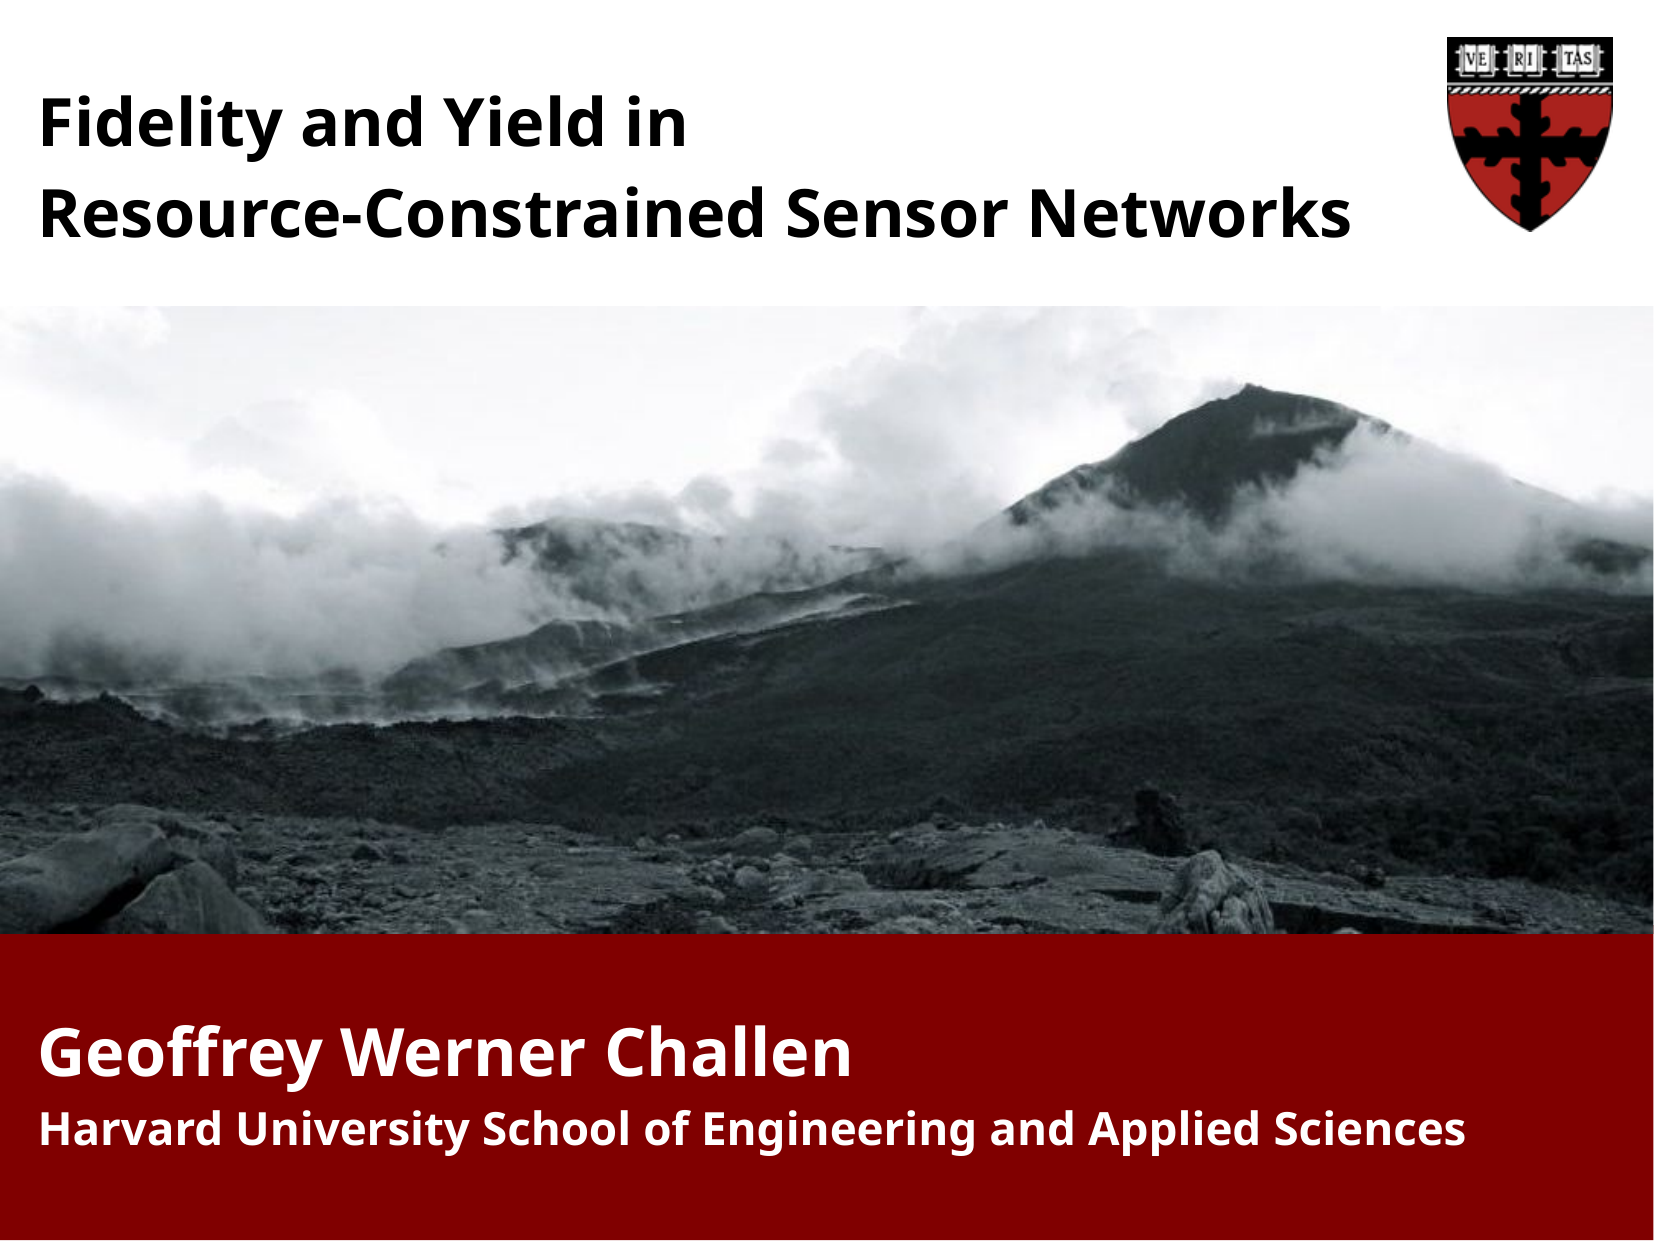

Fidelity and Yield in
Resource-Constrained Sensor Networks
Geoffrey Werner Challen
Harvard University School of Engineering and Applied Sciences